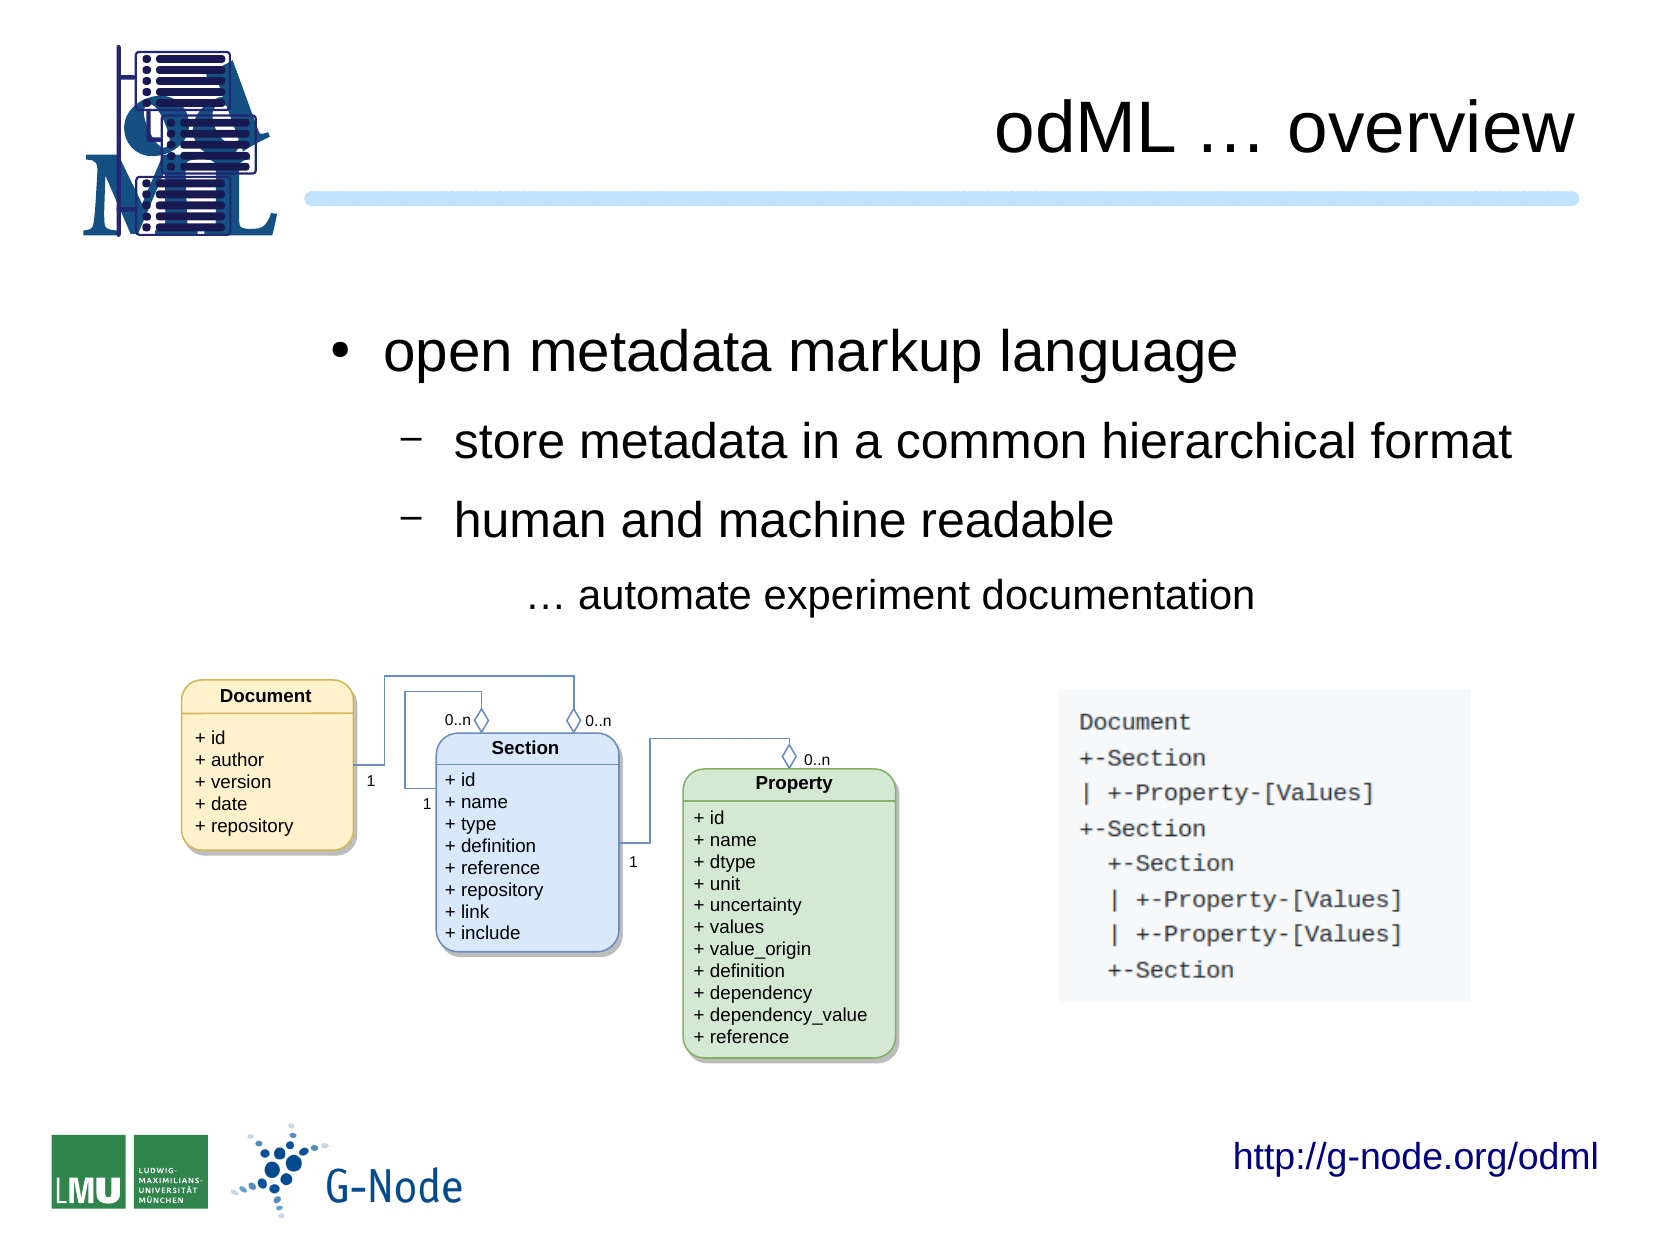

odML … overview
# open metadata markup language
store metadata in a common hierarchical format
human and machine readable
… automate experiment documentation
http://g-node.org/odml